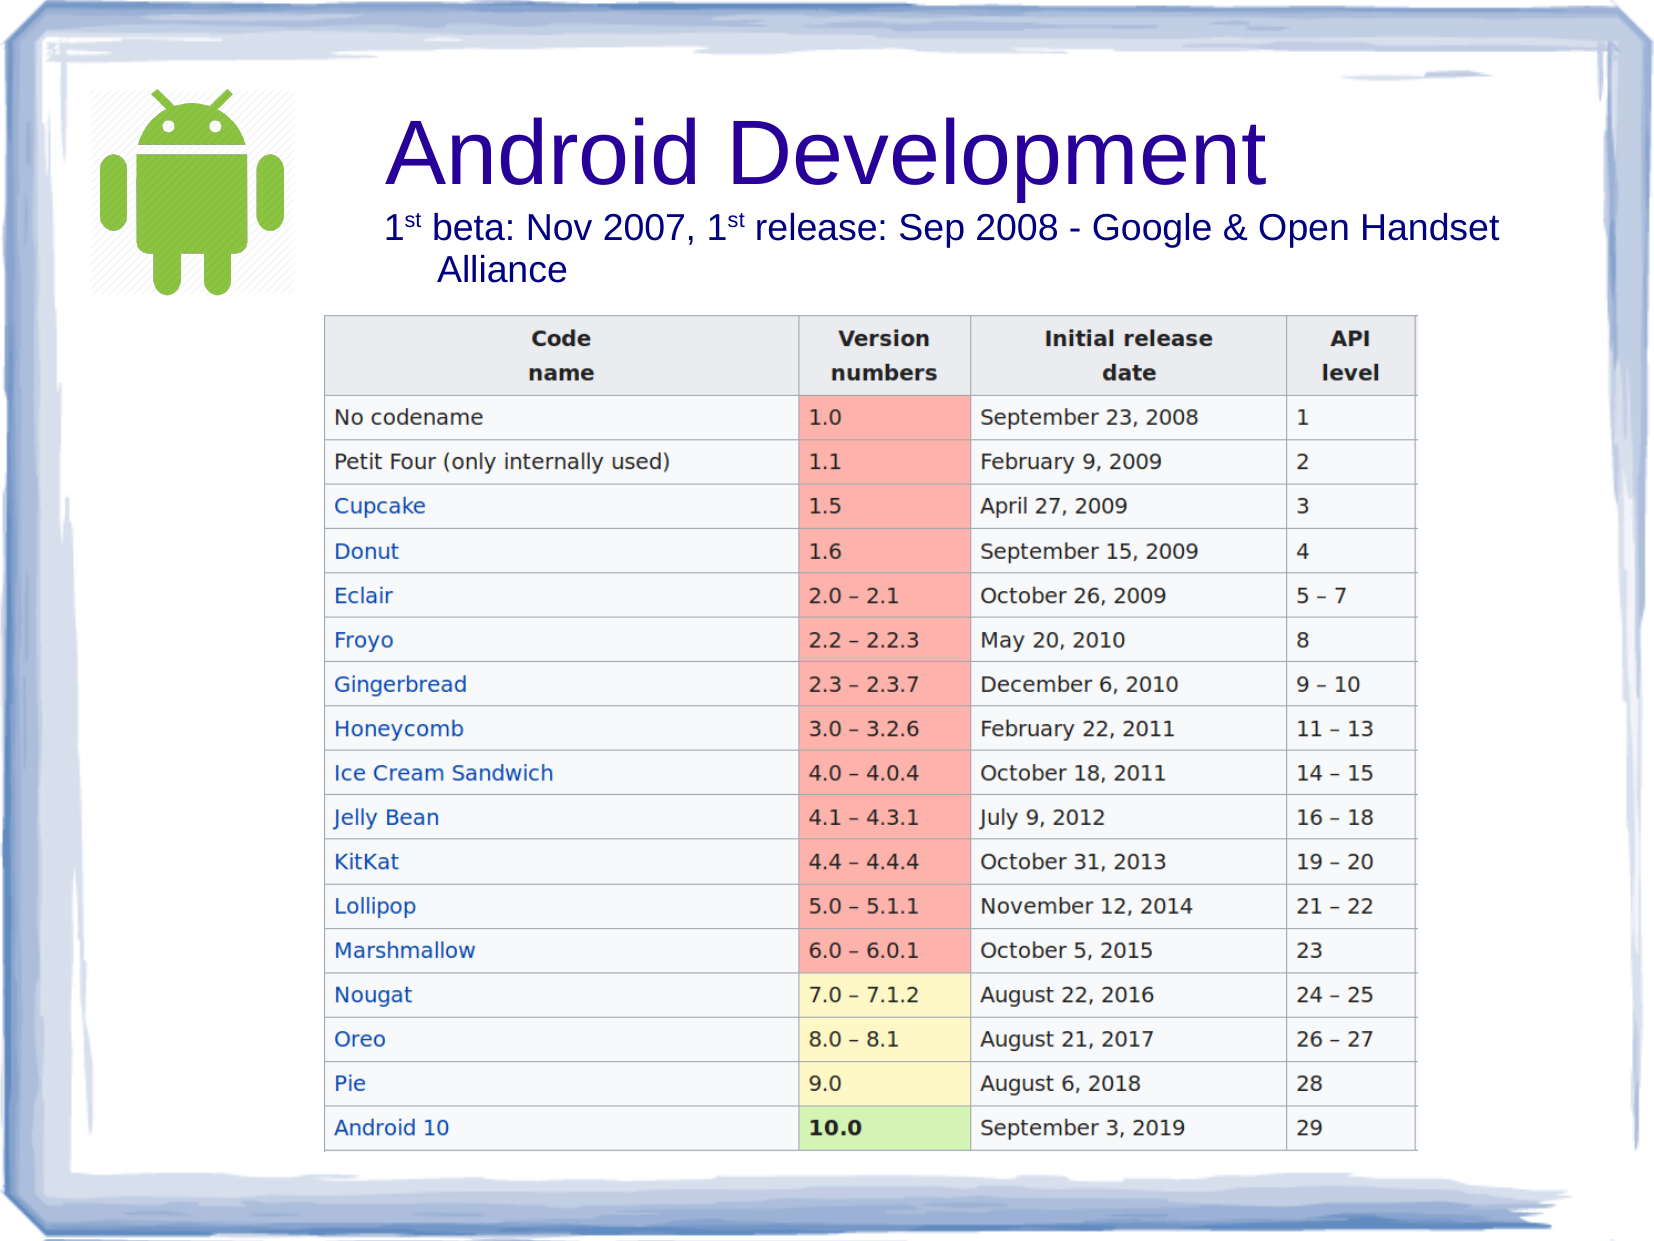

# Android Development
1st beta: Nov 2007, 1st release: Sep 2008 - Google & Open Handset Alliance